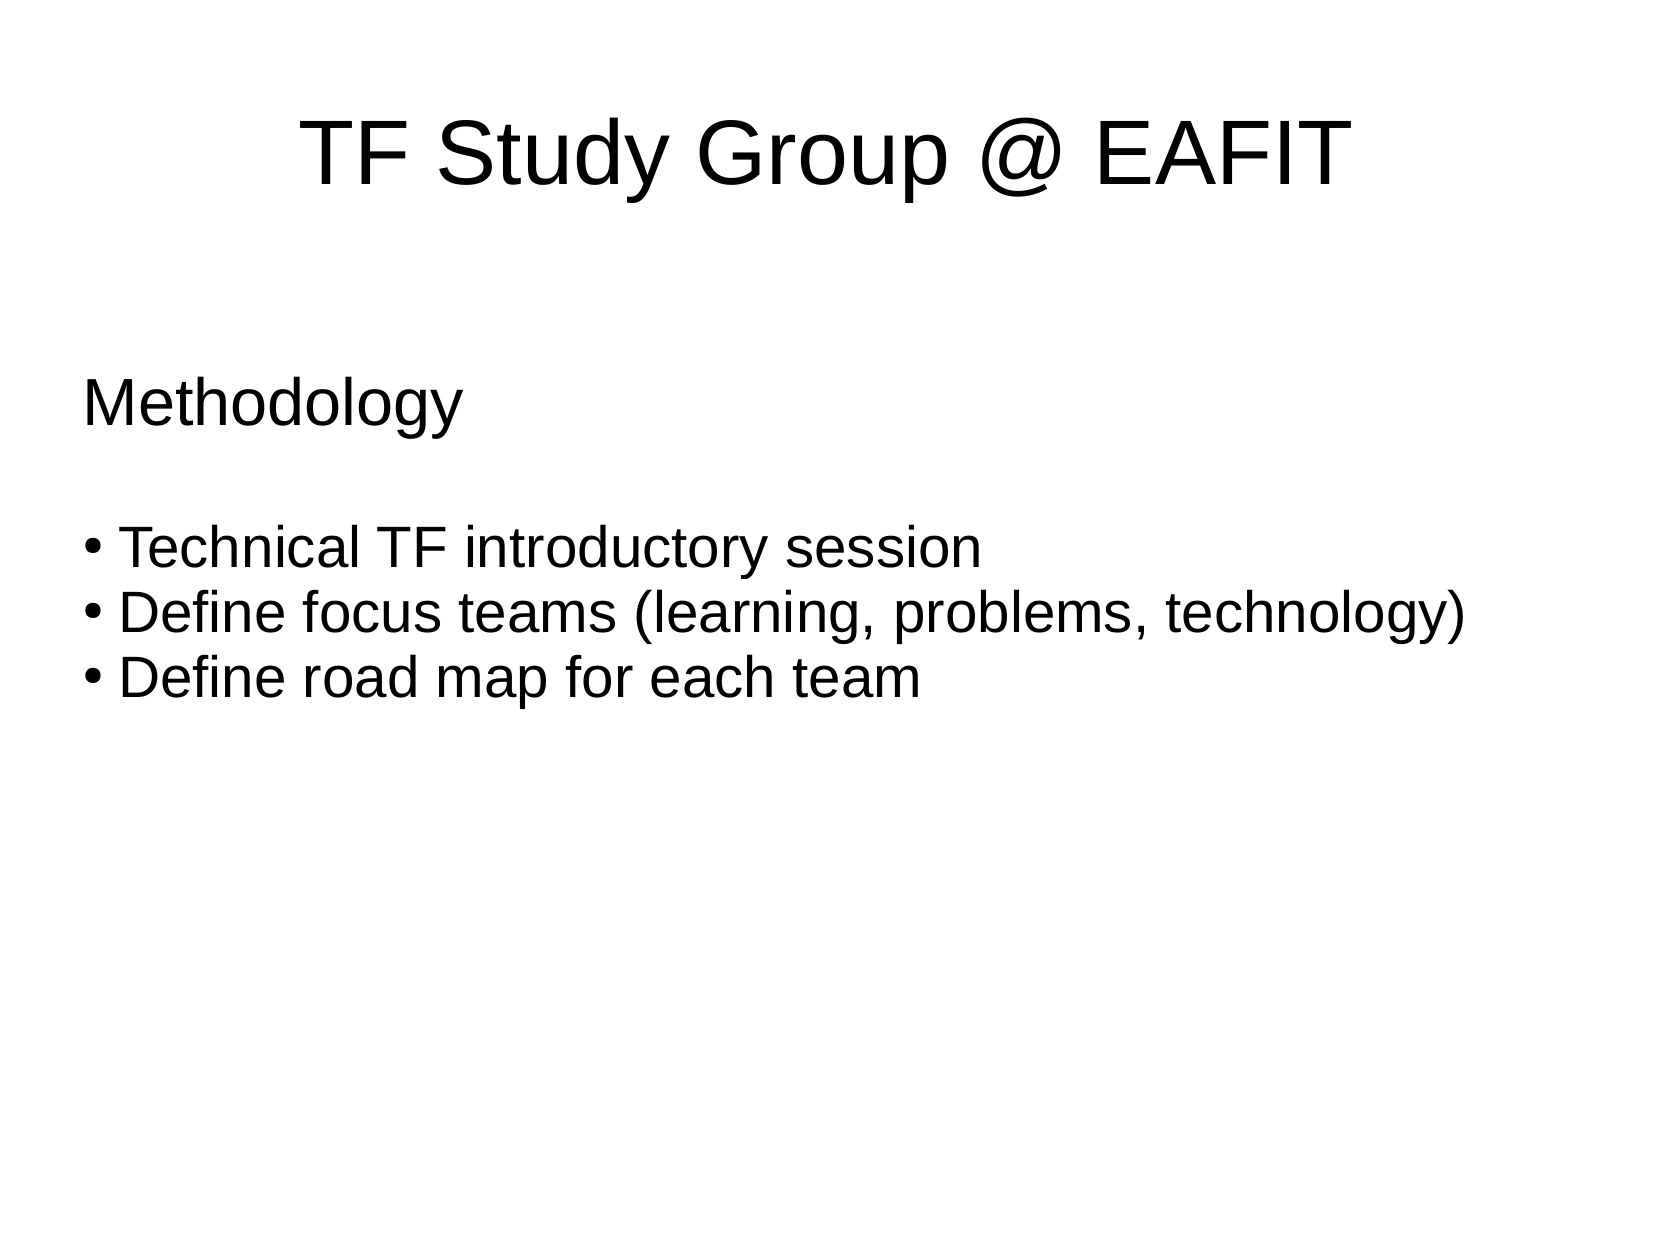

# TF Study Group @ EAFIT
Methodology
Technical TF introductory session
Define focus teams (learning, problems, technology)
Define road map for each team